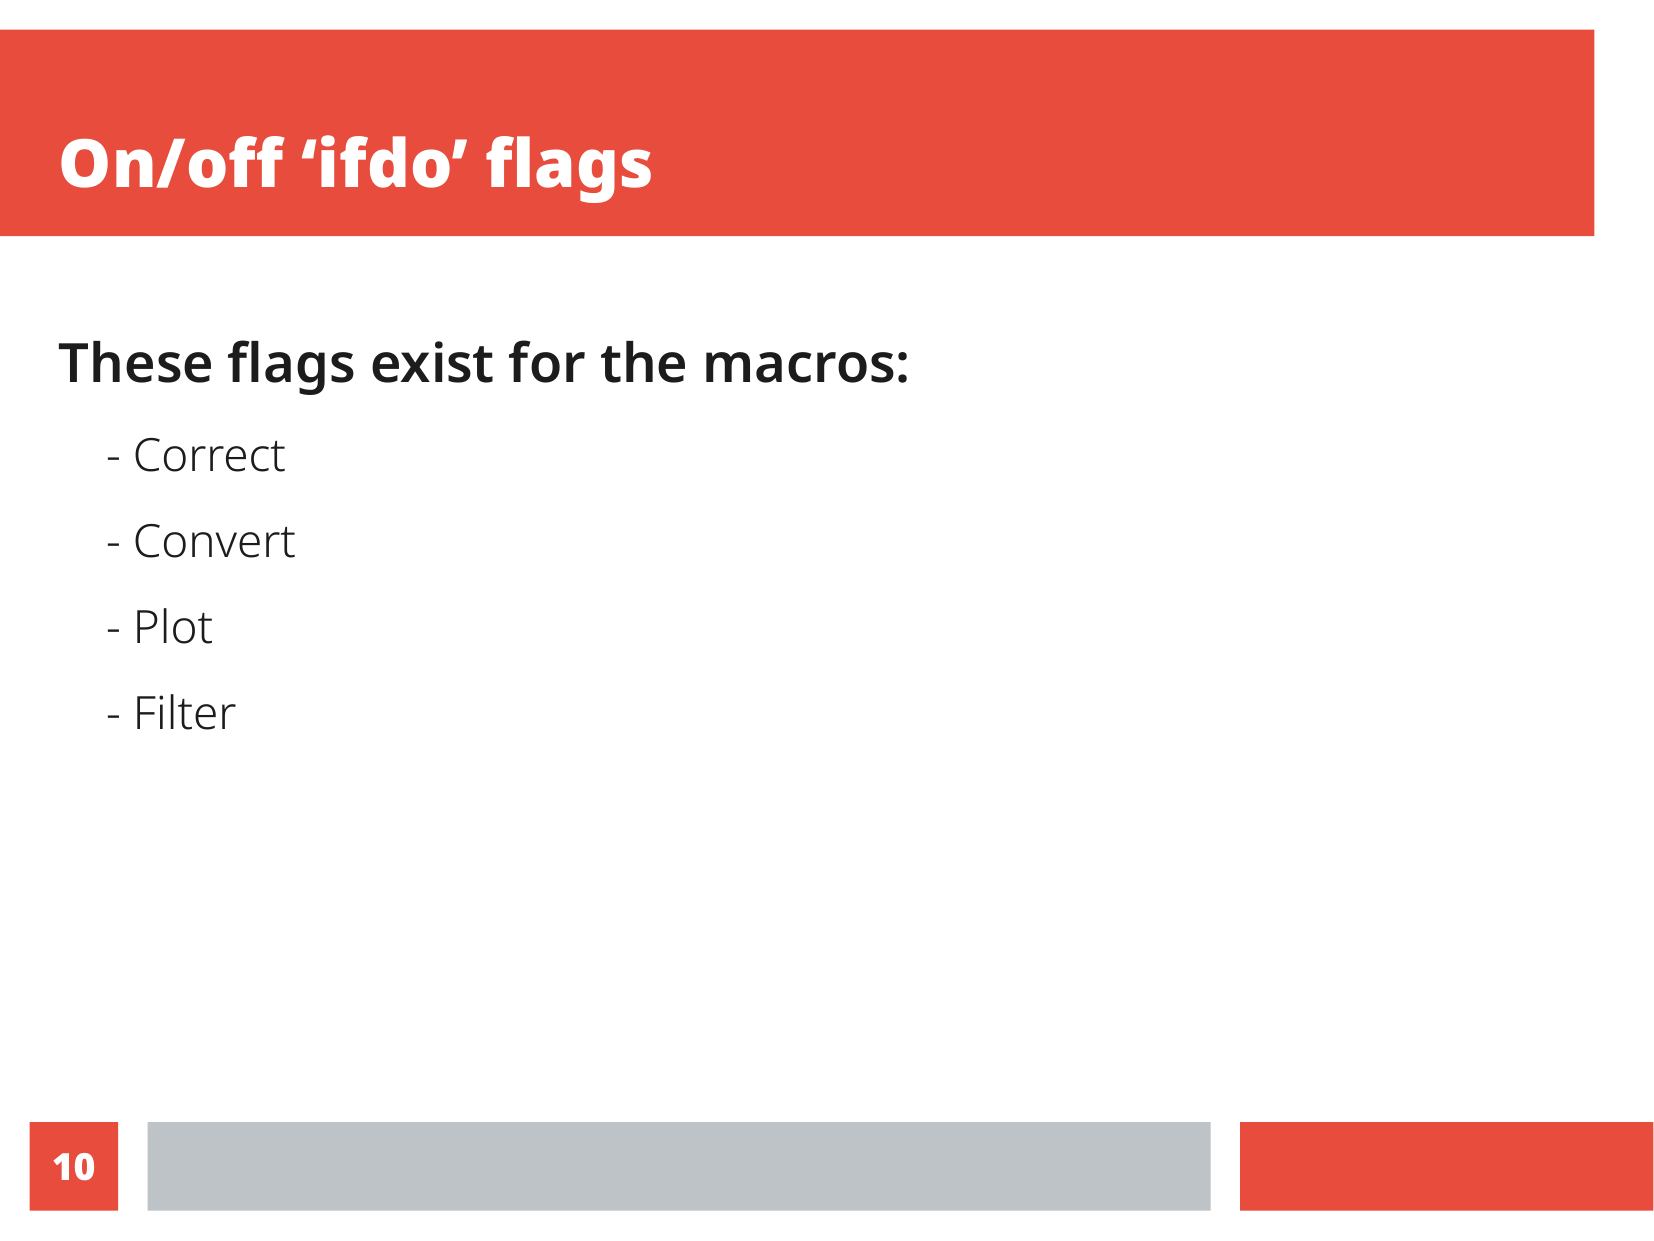

# On/off ‘ifdo’ flags
These flags exist for the macros:
- Correct
- Convert
- Plot
- Filter
10